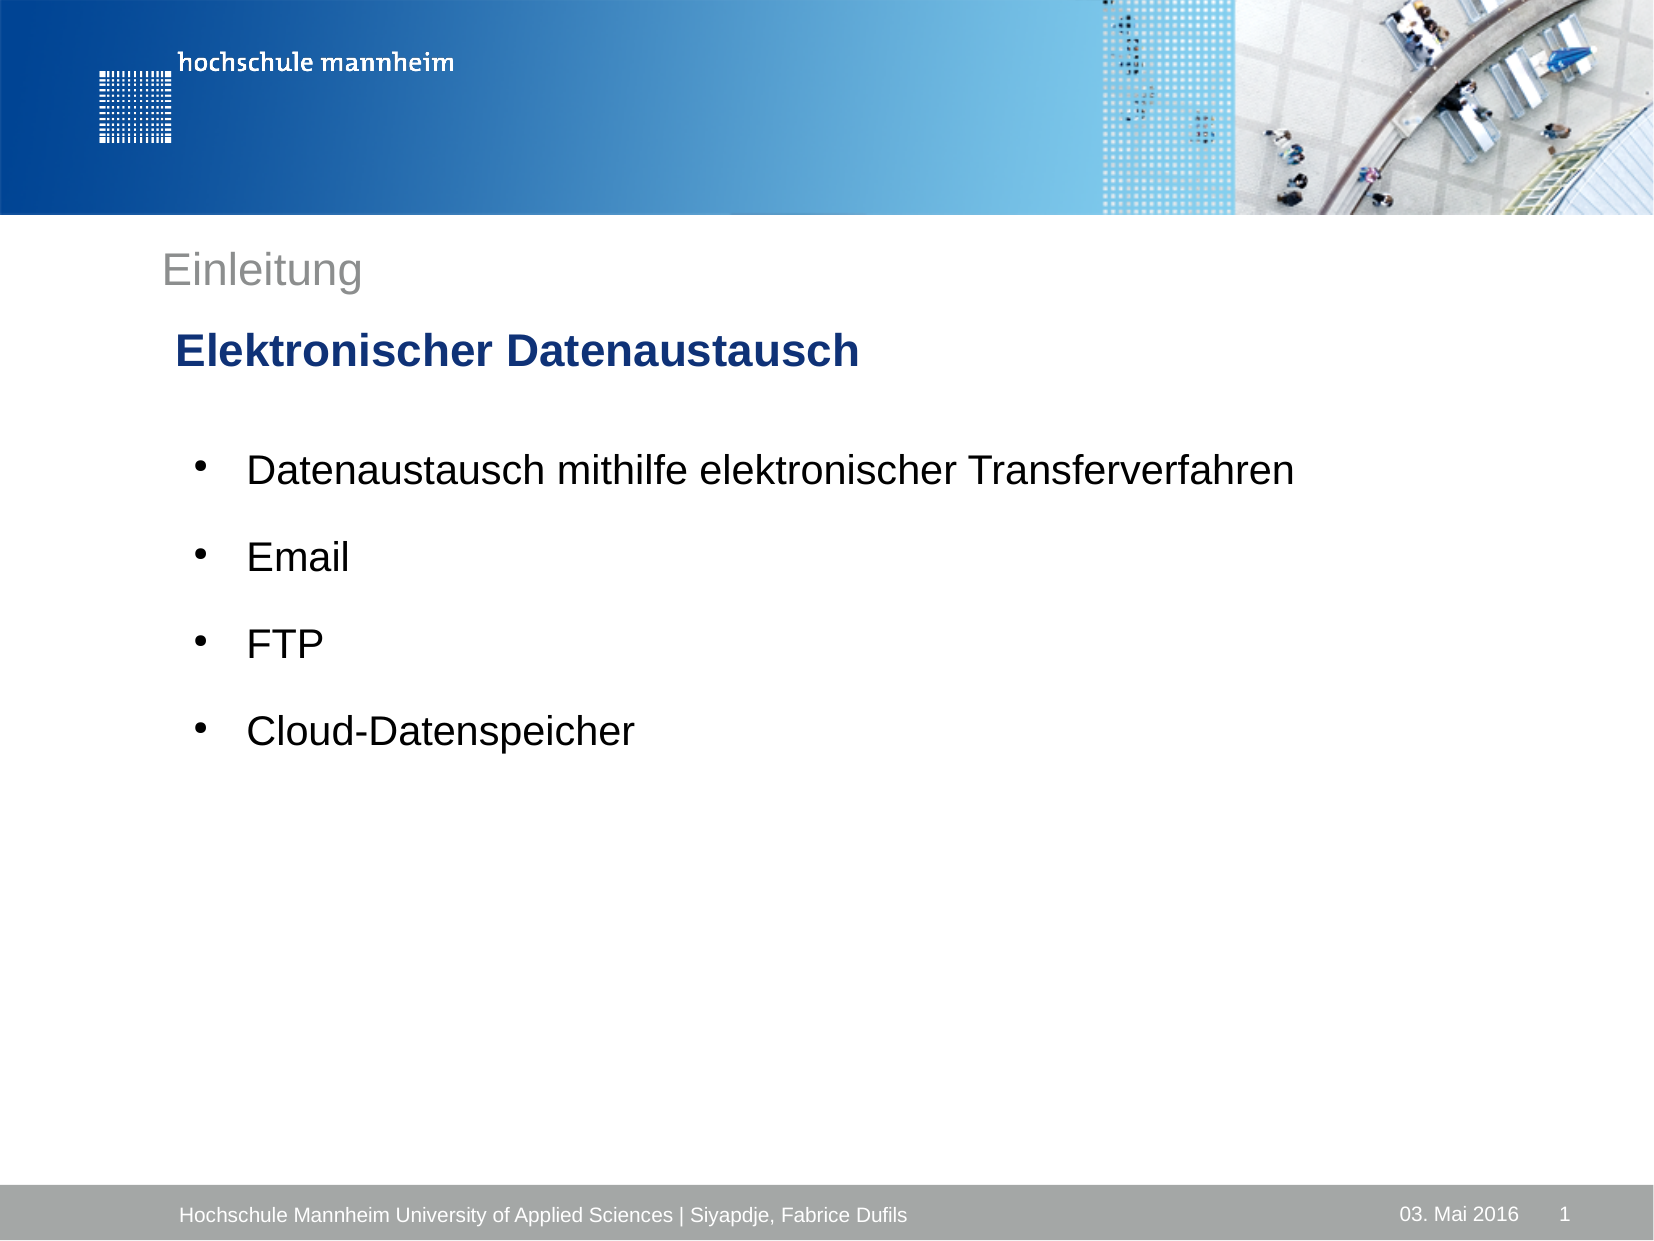

Einleitung
# Elektronischer Datenaustausch
Datenaustausch mithilfe elektronischer Transferverfahren
Email
FTP
Cloud-Datenspeicher
Hochschule Mannheim University of Applied Sciences | Siyapdje, Fabrice Dufils
03. Mai 2016 1